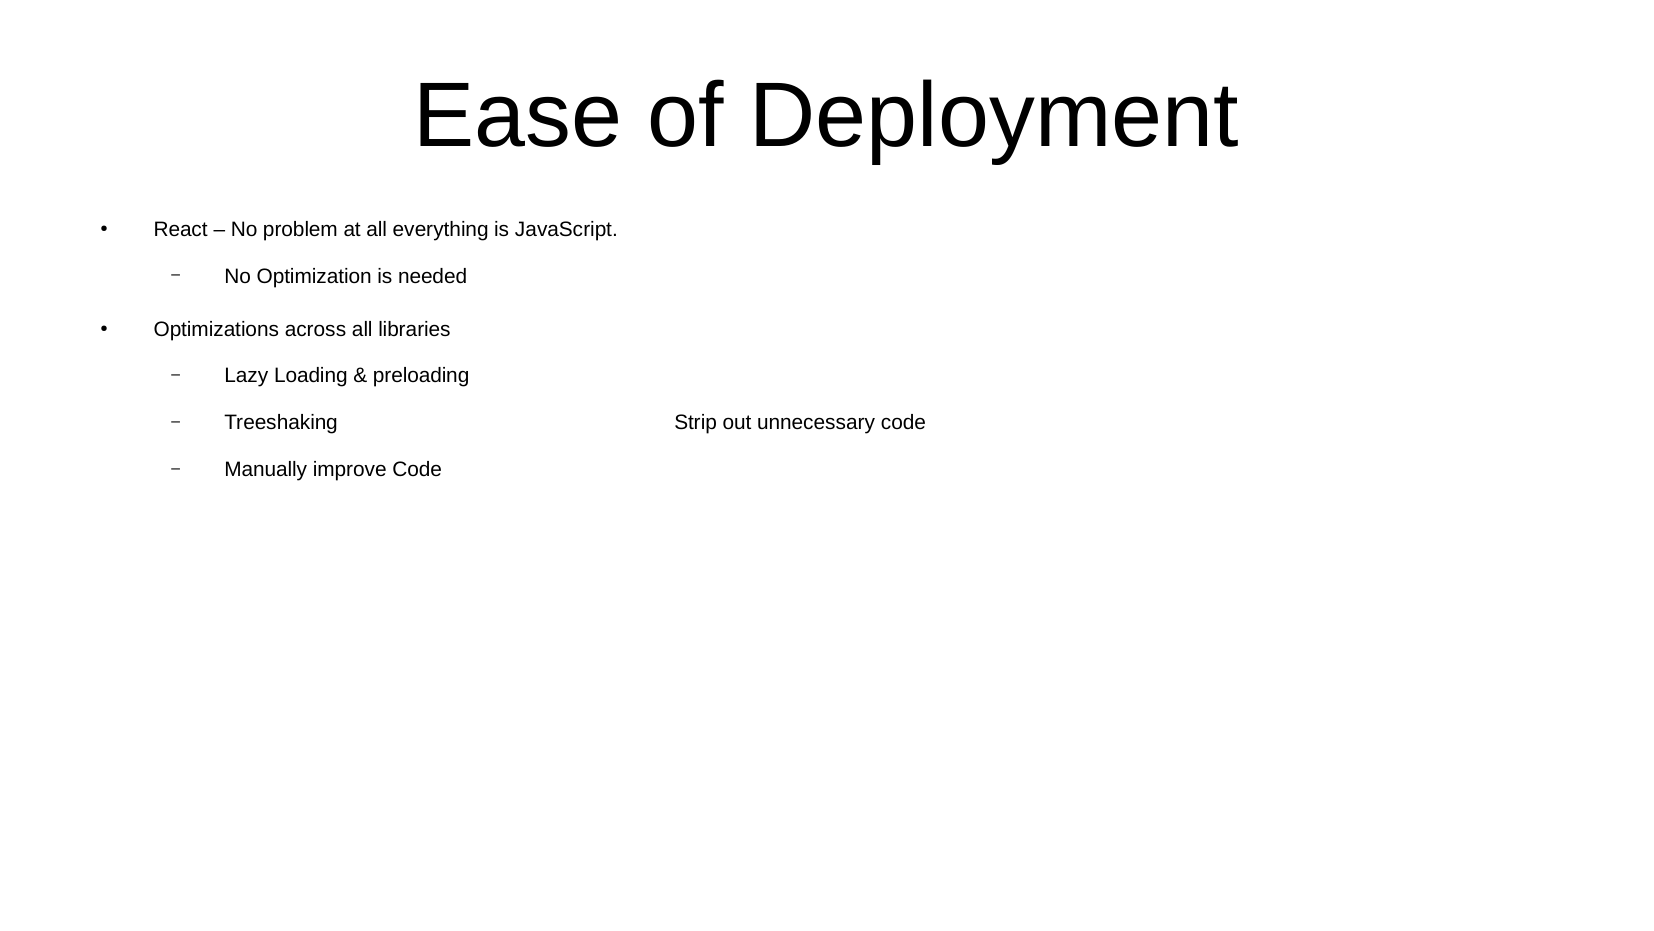

# Ease of Deployment
React – No problem at all everything is JavaScript.
No Optimization is needed
Optimizations across all libraries
Lazy Loading & preloading
Treeshaking					Strip out unnecessary code
Manually improve Code